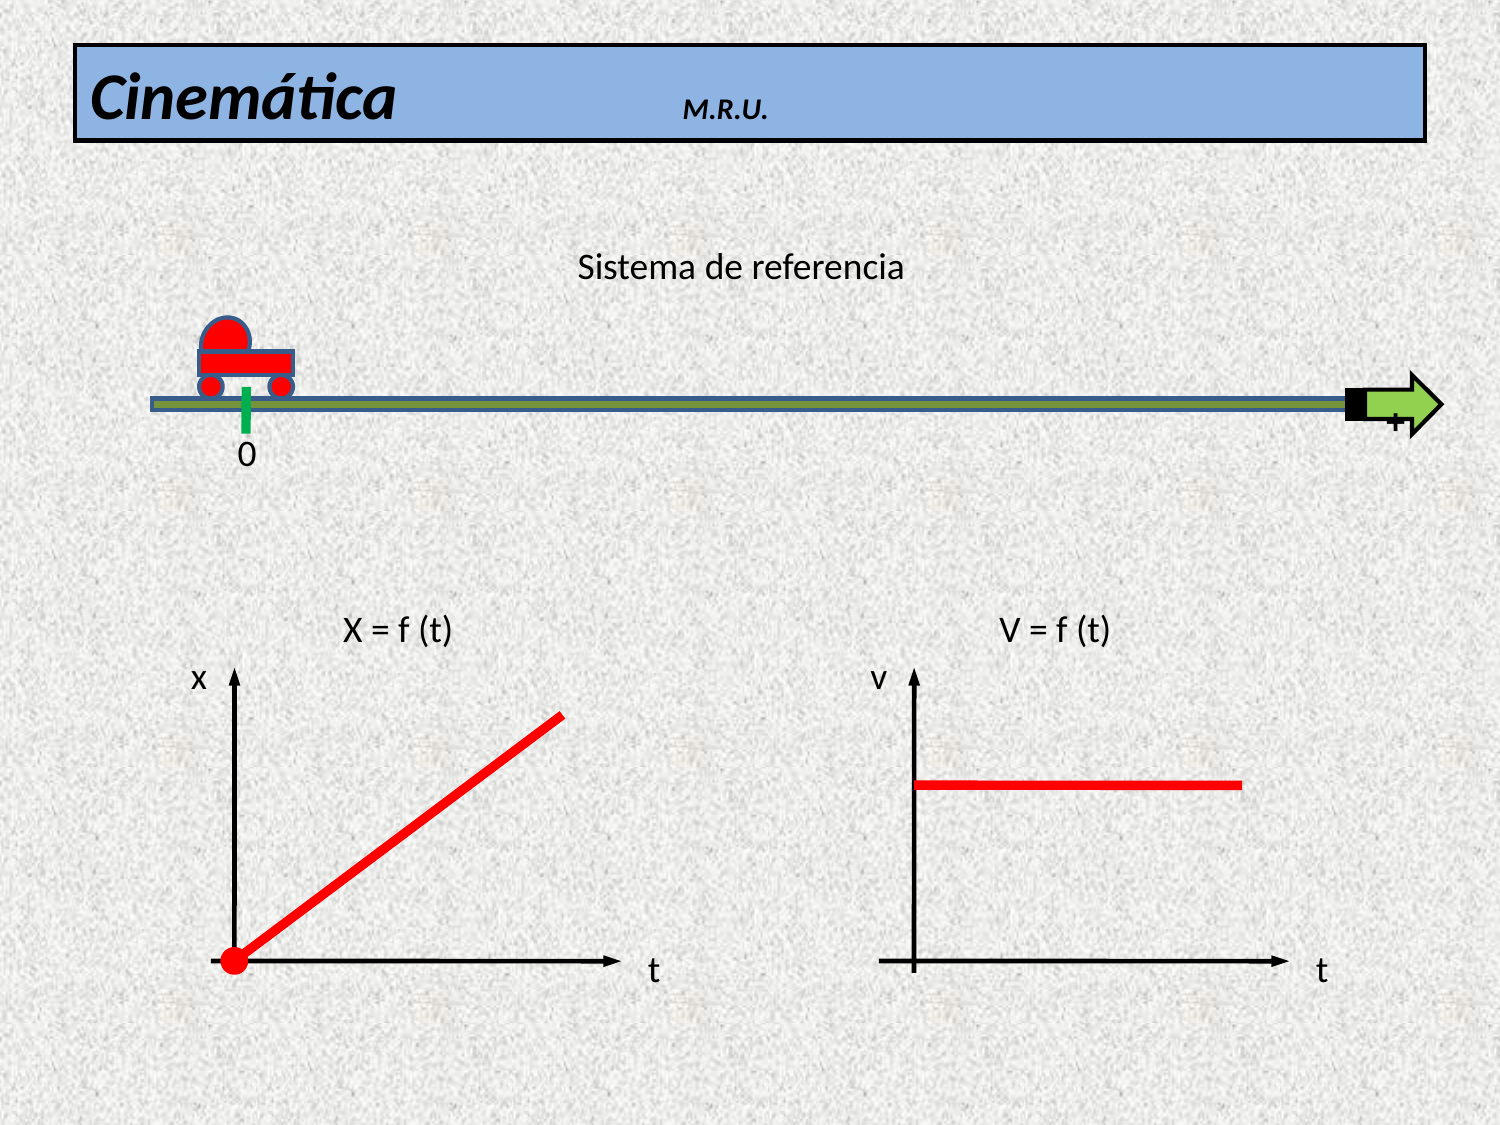

# Cinemática M.R.U.
Sistema de referencia
+
0
X = f (t)
V = f (t)
x
v
t
t